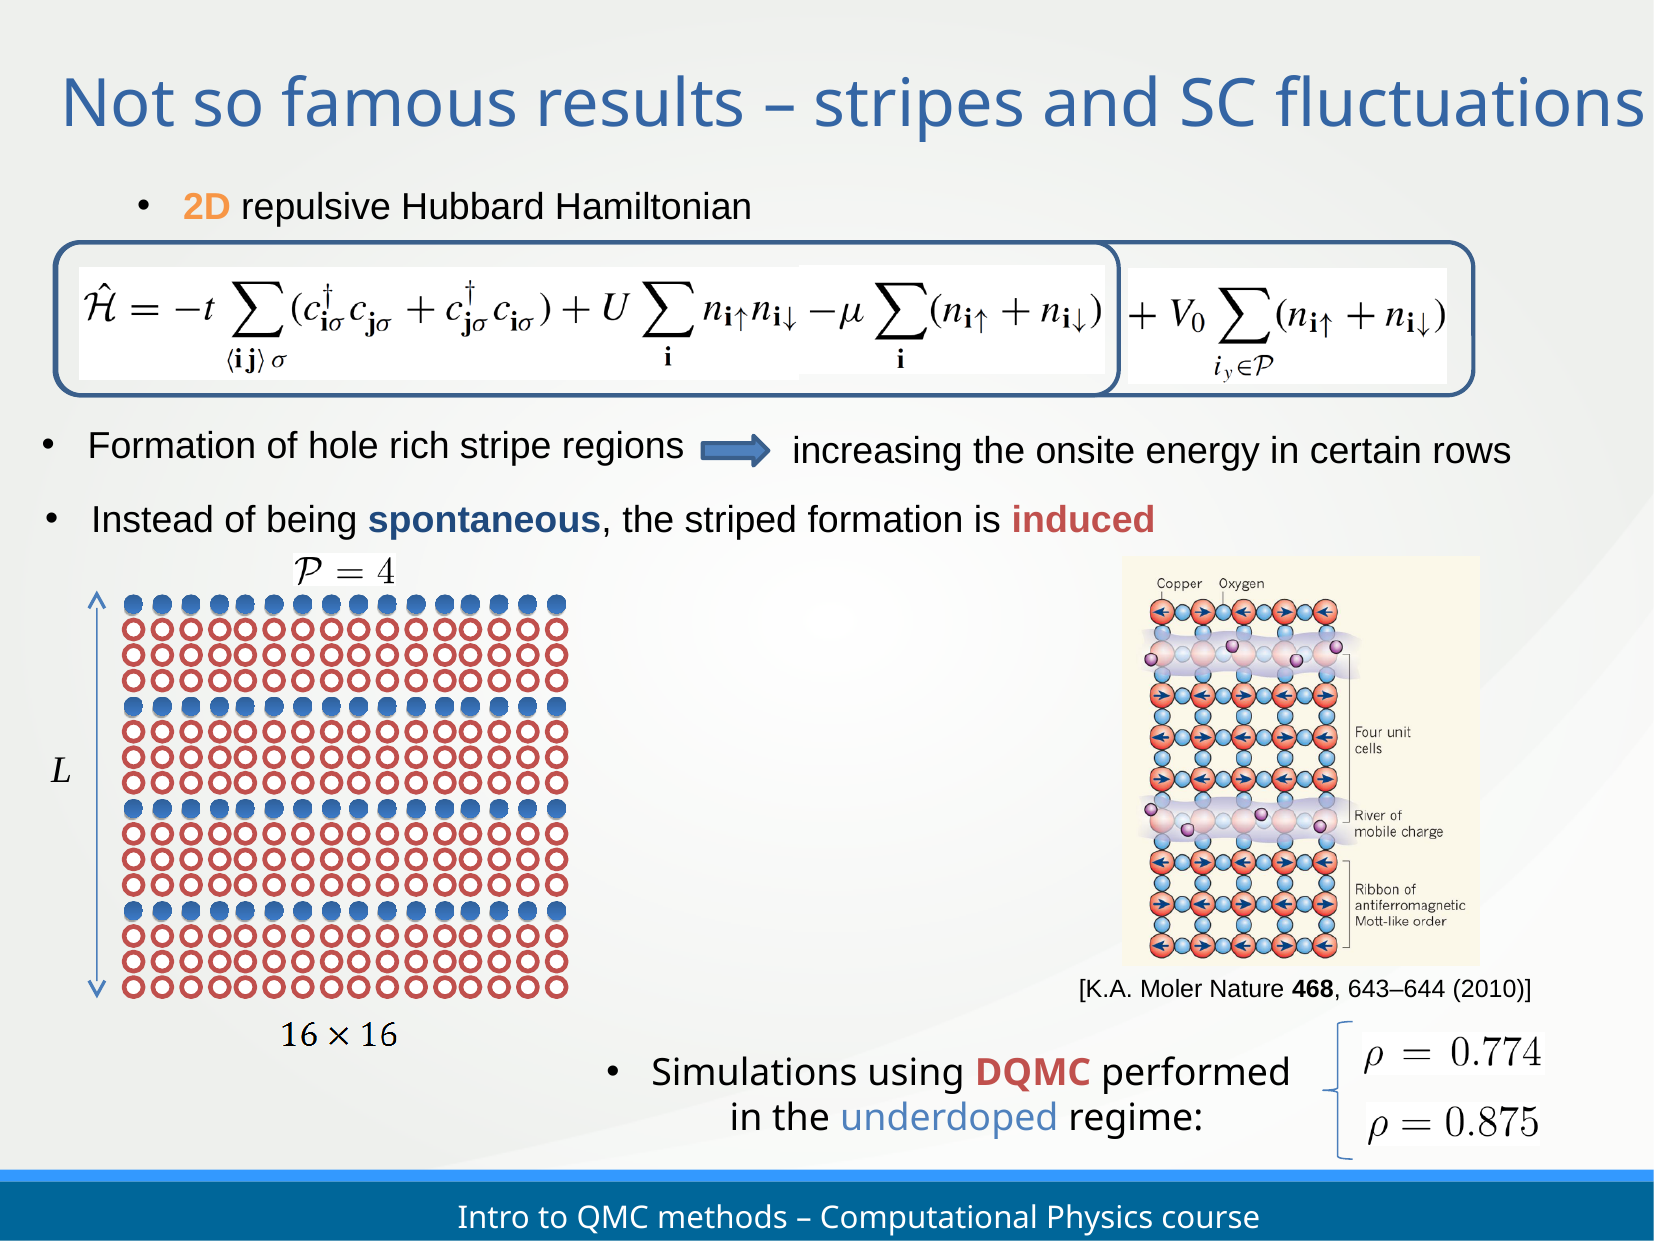

Not so famous results – stripes and SC fluctuations
 2D repulsive Hubbard Hamiltonian
 Formation of hole rich stripe regions
increasing the onsite energy in certain rows
 Instead of being spontaneous, the striped formation is induced
L
[K.A. Moler Nature 468, 643–644 (2010)]
 Simulations using DQMC performed in the underdoped regime: